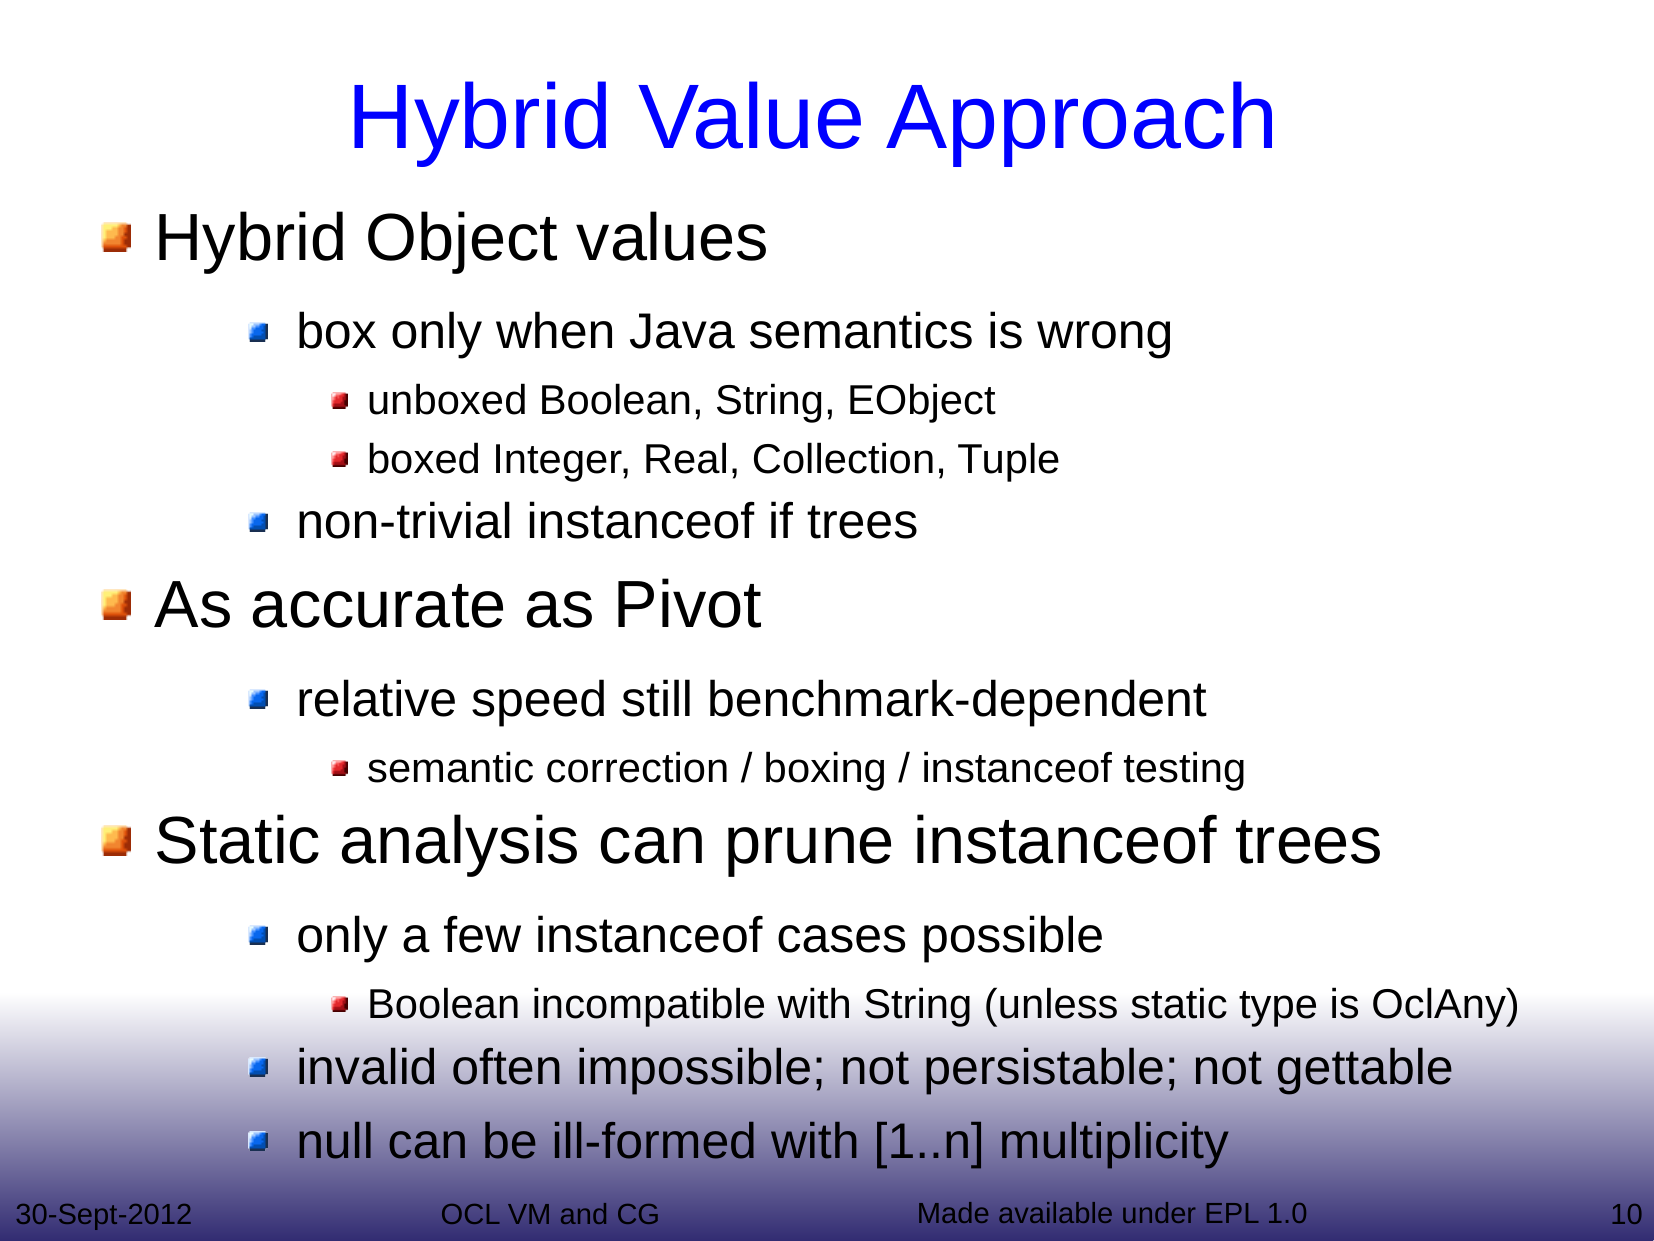

# Hybrid Value Approach
Hybrid Object values
box only when Java semantics is wrong
unboxed Boolean, String, EObject
boxed Integer, Real, Collection, Tuple
non-trivial instanceof if trees
As accurate as Pivot
relative speed still benchmark-dependent
semantic correction / boxing / instanceof testing
Static analysis can prune instanceof trees
only a few instanceof cases possible
Boolean incompatible with String (unless static type is OclAny)
invalid often impossible; not persistable; not gettable
null can be ill-formed with [1..n] multiplicity
30-Sept-2012
OCL VM and CG
10